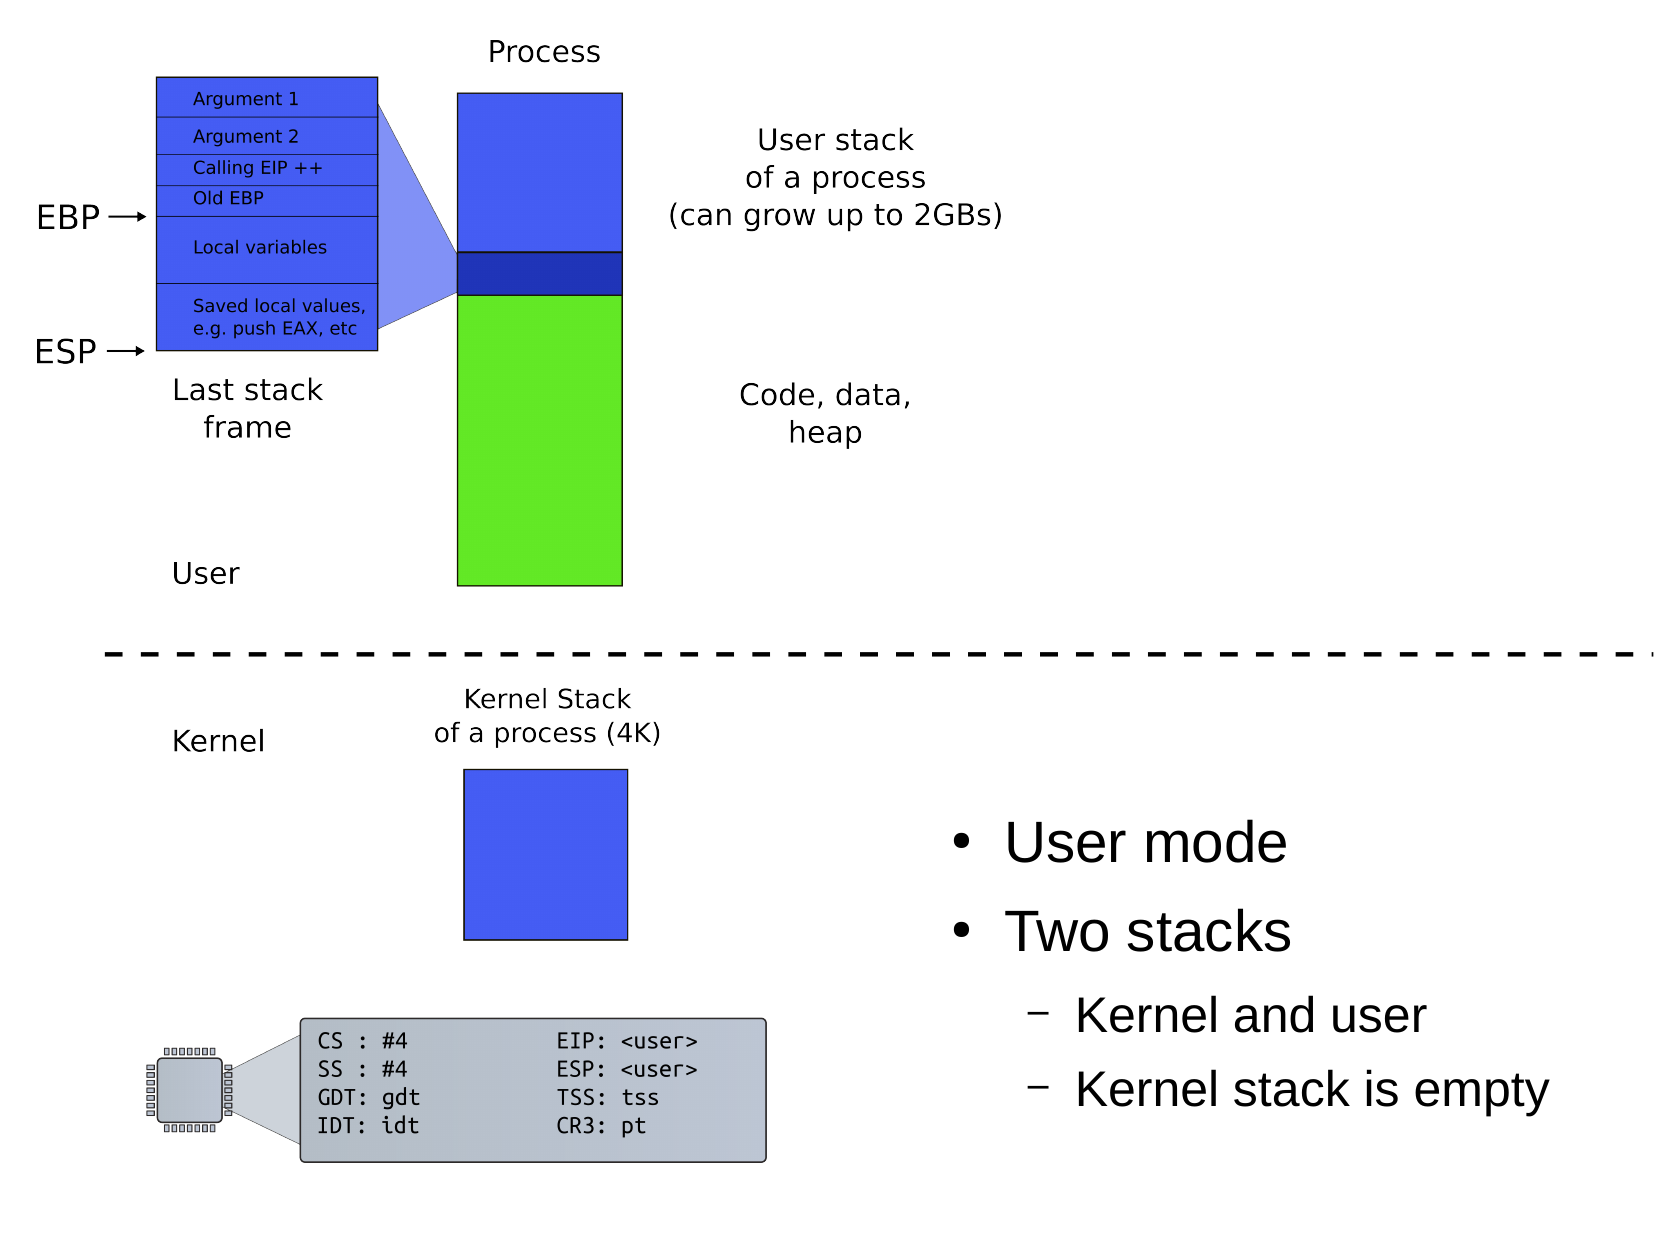

# User mode
Two stacks
Kernel and user
Kernel stack is empty